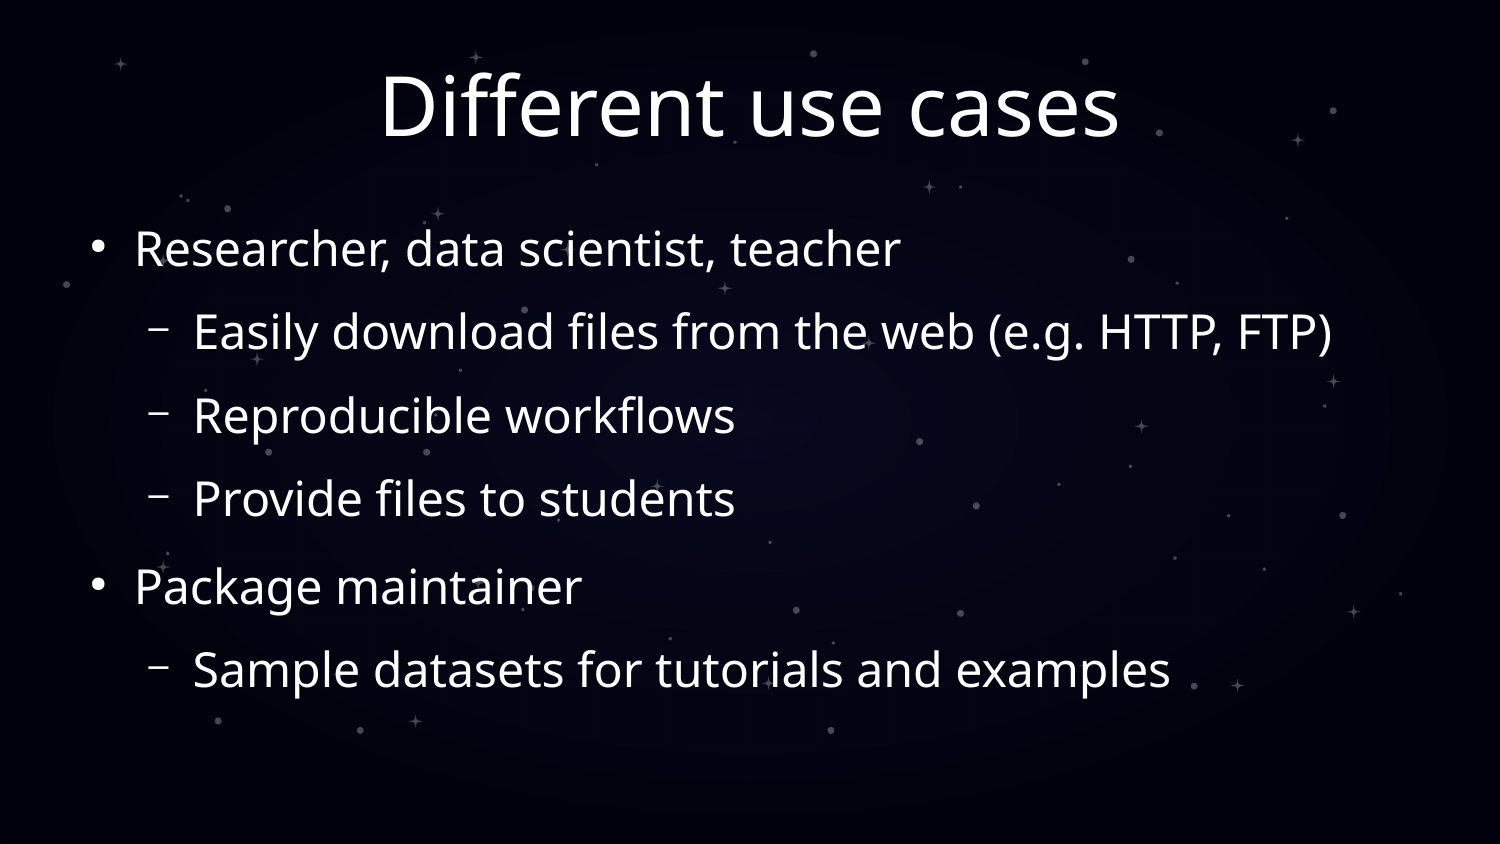

# Different use cases
Researcher, data scientist, teacher
Easily download files from the web (e.g. HTTP, FTP)
Reproducible workflows
Provide files to students
Package maintainer
Sample datasets for tutorials and examples